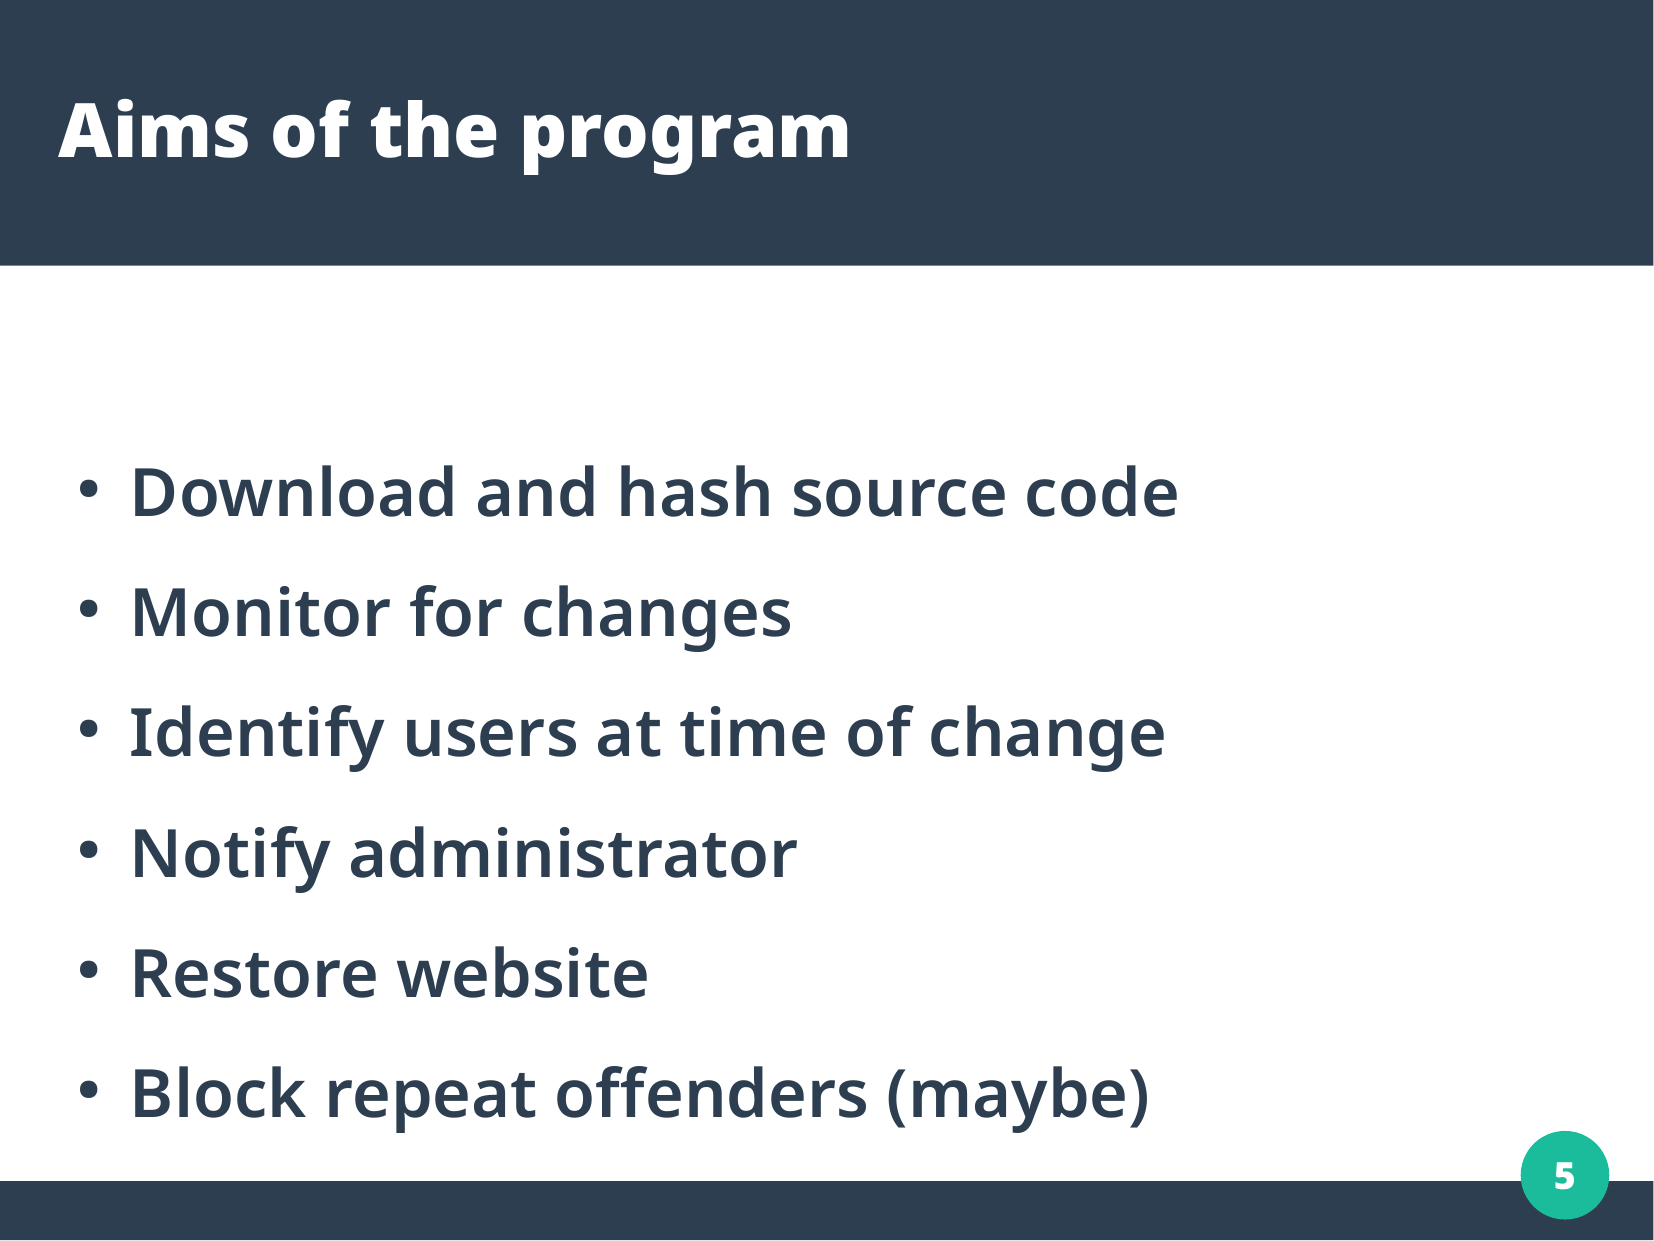

# Aims of the program
Download and hash source code
Monitor for changes
Identify users at time of change
Notify administrator
Restore website
Block repeat offenders (maybe)
5